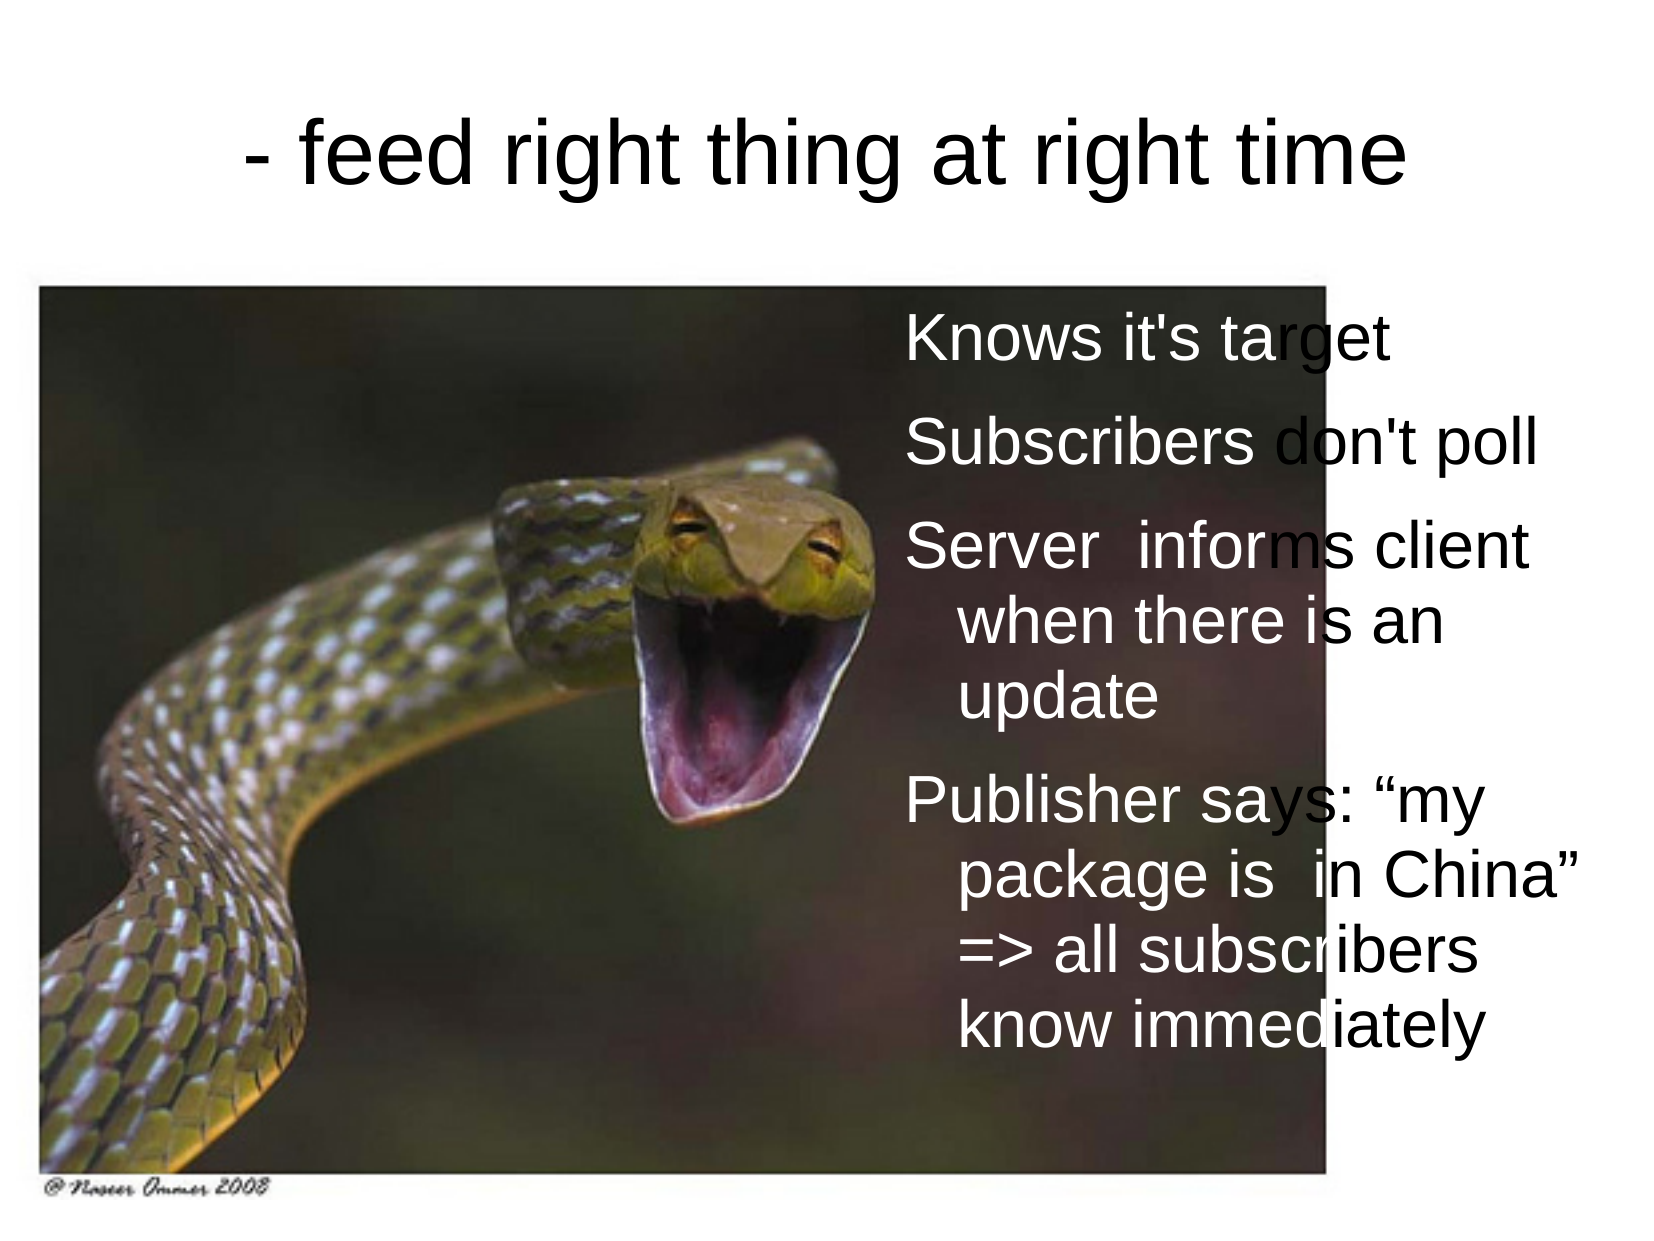

# - feed right thing at right time
Knows it's target
Subscribers don't poll
Server informs client when there is an update
Publisher says: “my package is in China” => all subscribers know immediately